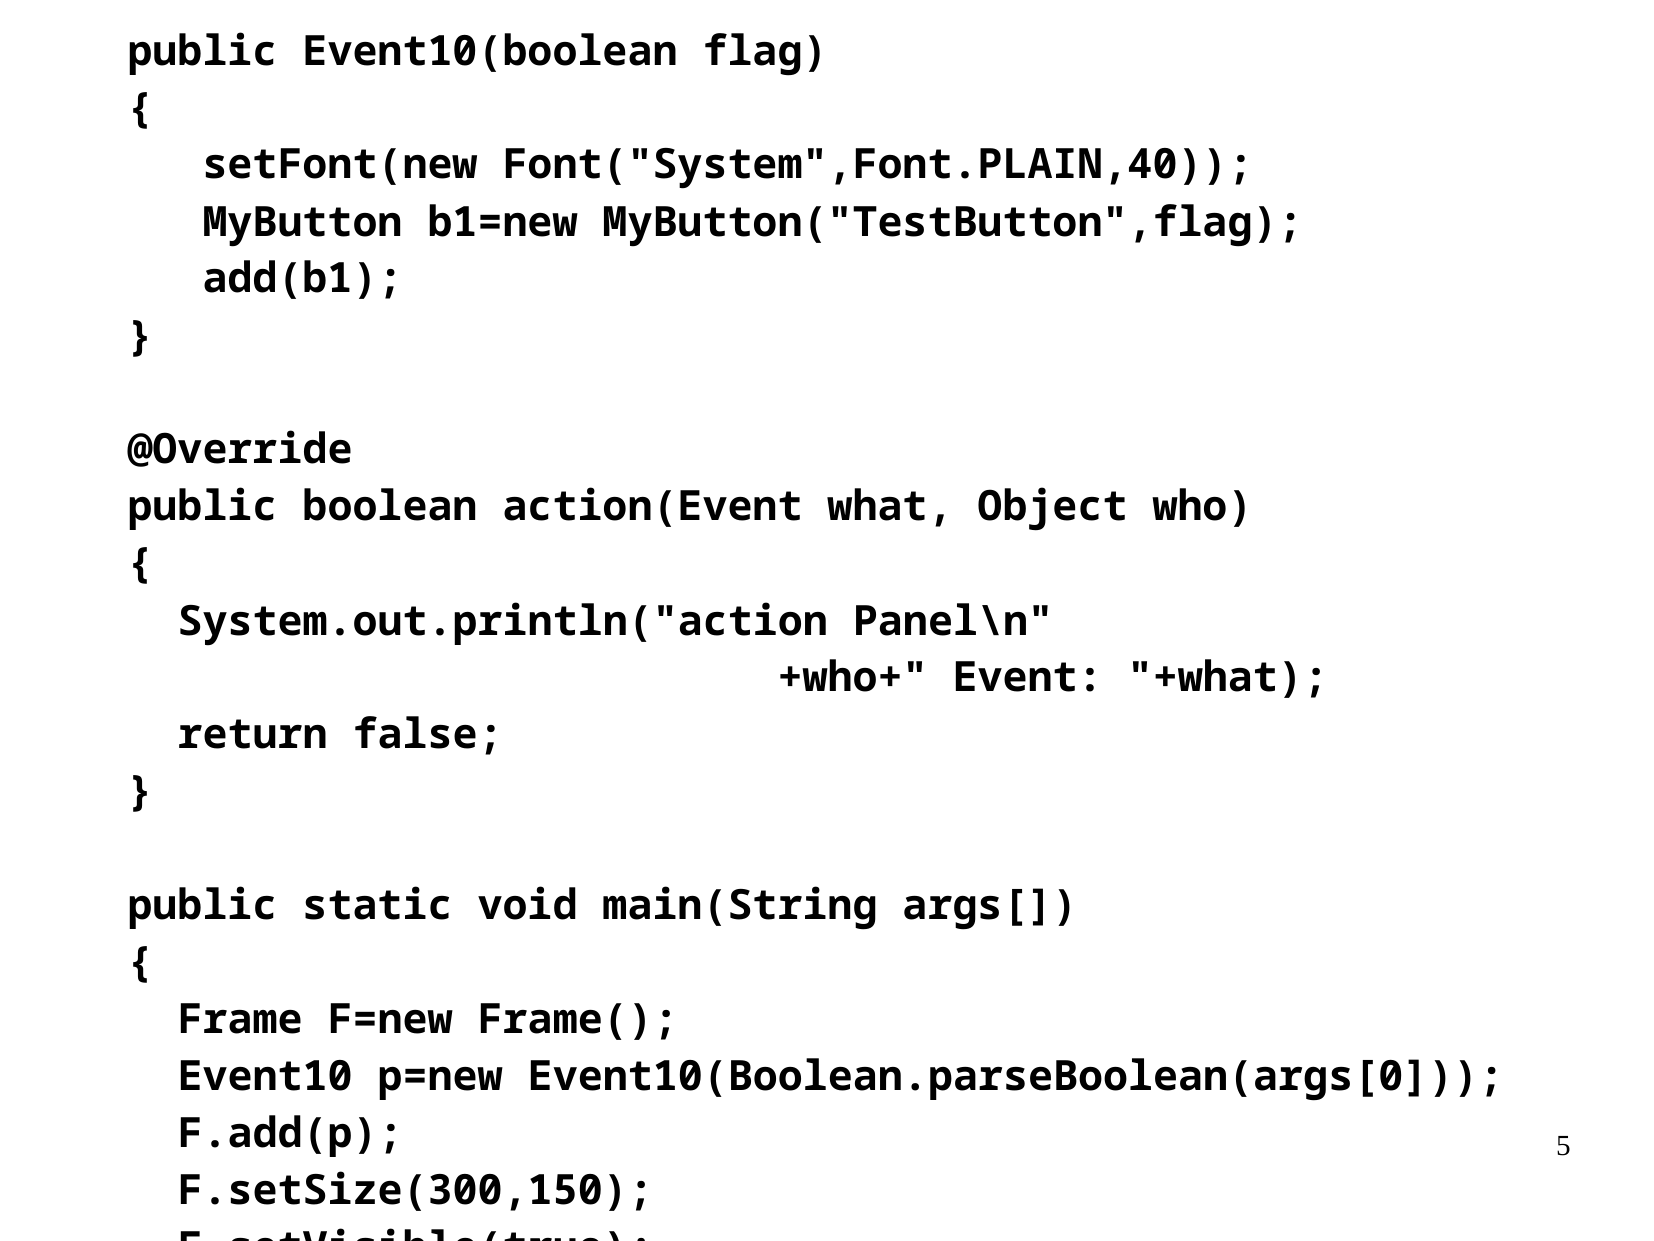

public Event10(boolean flag)
 {
 setFont(new Font("System",Font.PLAIN,40));
 MyButton b1=new MyButton("TestButton",flag);
 add(b1);
 }
 @Override
 public boolean action(Event what, Object who)
 {
 System.out.println("action Panel\n"
 +who+" Event: "+what);
 return false;
 }
 public static void main(String args[])
 {
 Frame F=new Frame();
 Event10 p=new Event10(Boolean.parseBoolean(args[0]));
 F.add(p);
 F.setSize(300,150);
 F.setVisible(true);
 F.addWindowListener(. . .);
 }
}
5